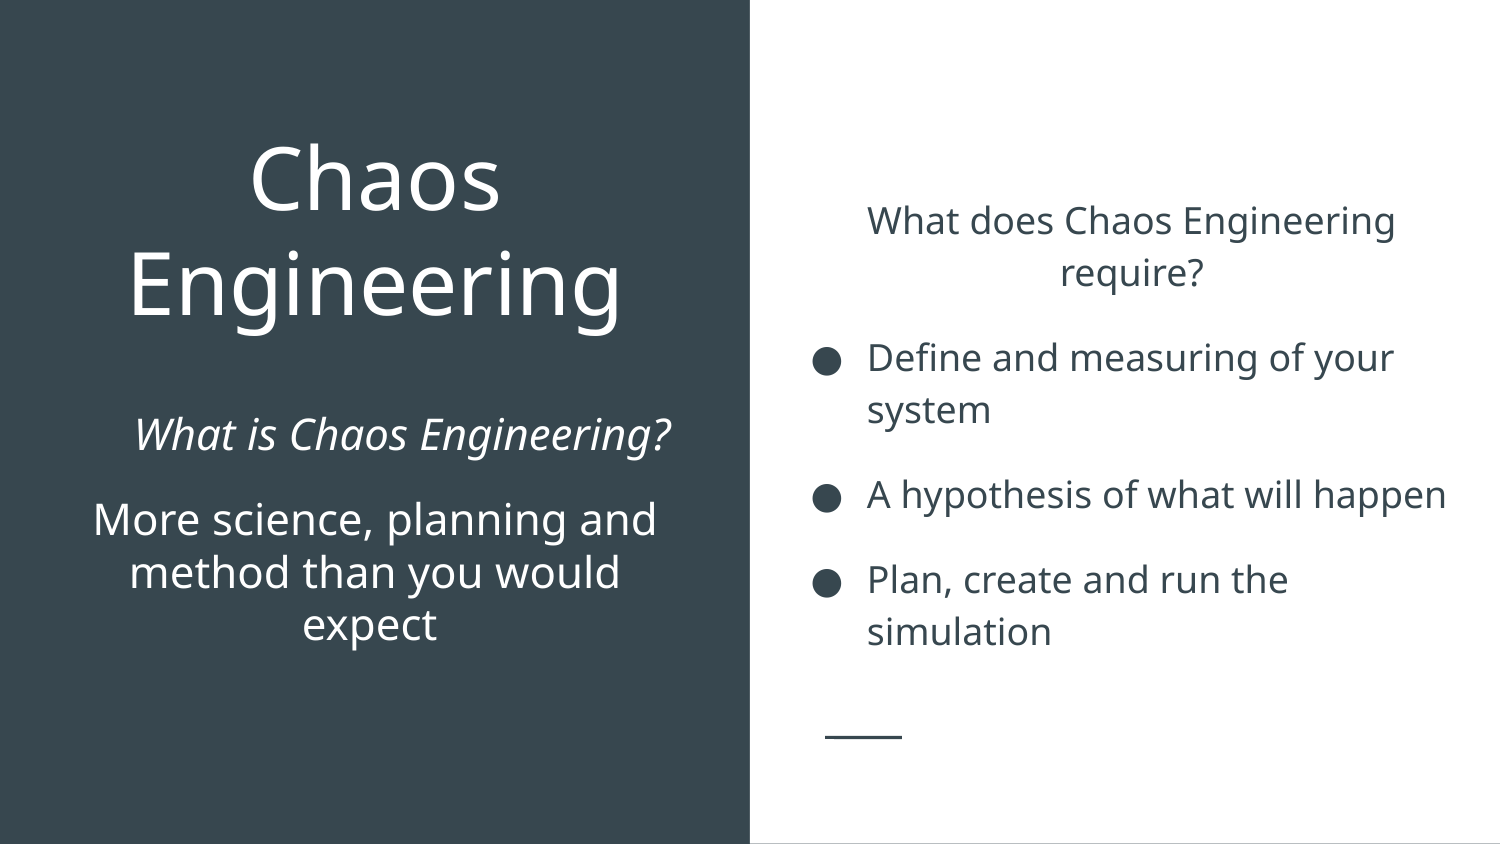

What does Chaos Engineering require?
Define and measuring of your system
A hypothesis of what will happen
Plan, create and run the simulation
# Chaos Engineering
What is Chaos Engineering?
More science, planning and method than you would expect